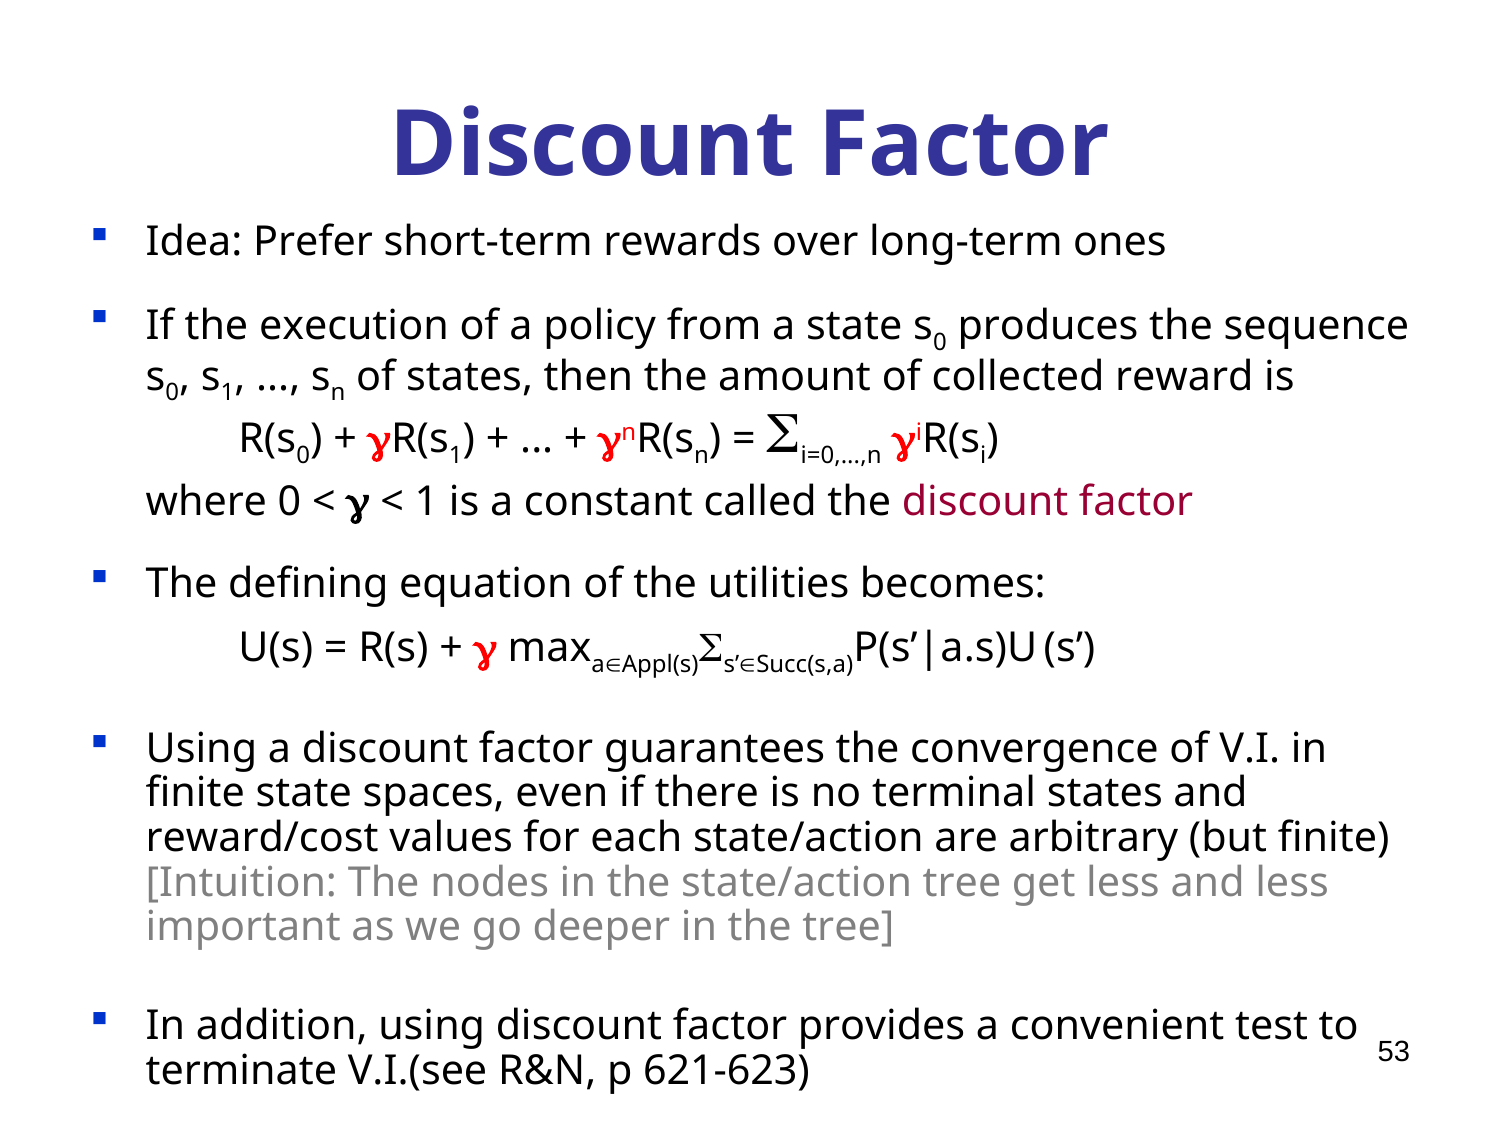

# Discount Factor
Idea: Prefer short-term rewards over long-term ones
If the execution of a policy from a state s0 produces the sequence s0, s1, ..., sn of states, then the amount of collected reward is
	R(s0) + R(s1) + ... + nR(sn) = i=0,...,n iR(si)
where 0 <  < 1 is a constant called the discount factor
The defining equation of the utilities becomes:
	U(s) = R(s) +  maxaAppl(s)s’Succ(s,a)P(s’|a.s)U (s’)
Using a discount factor guarantees the convergence of V.I. in finite state spaces, even if there is no terminal states and reward/cost values for each state/action are arbitrary (but finite) [Intuition: The nodes in the state/action tree get less and less important as we go deeper in the tree]
In addition, using discount factor provides a convenient test to terminate V.I.(see R&N, p 621-623)